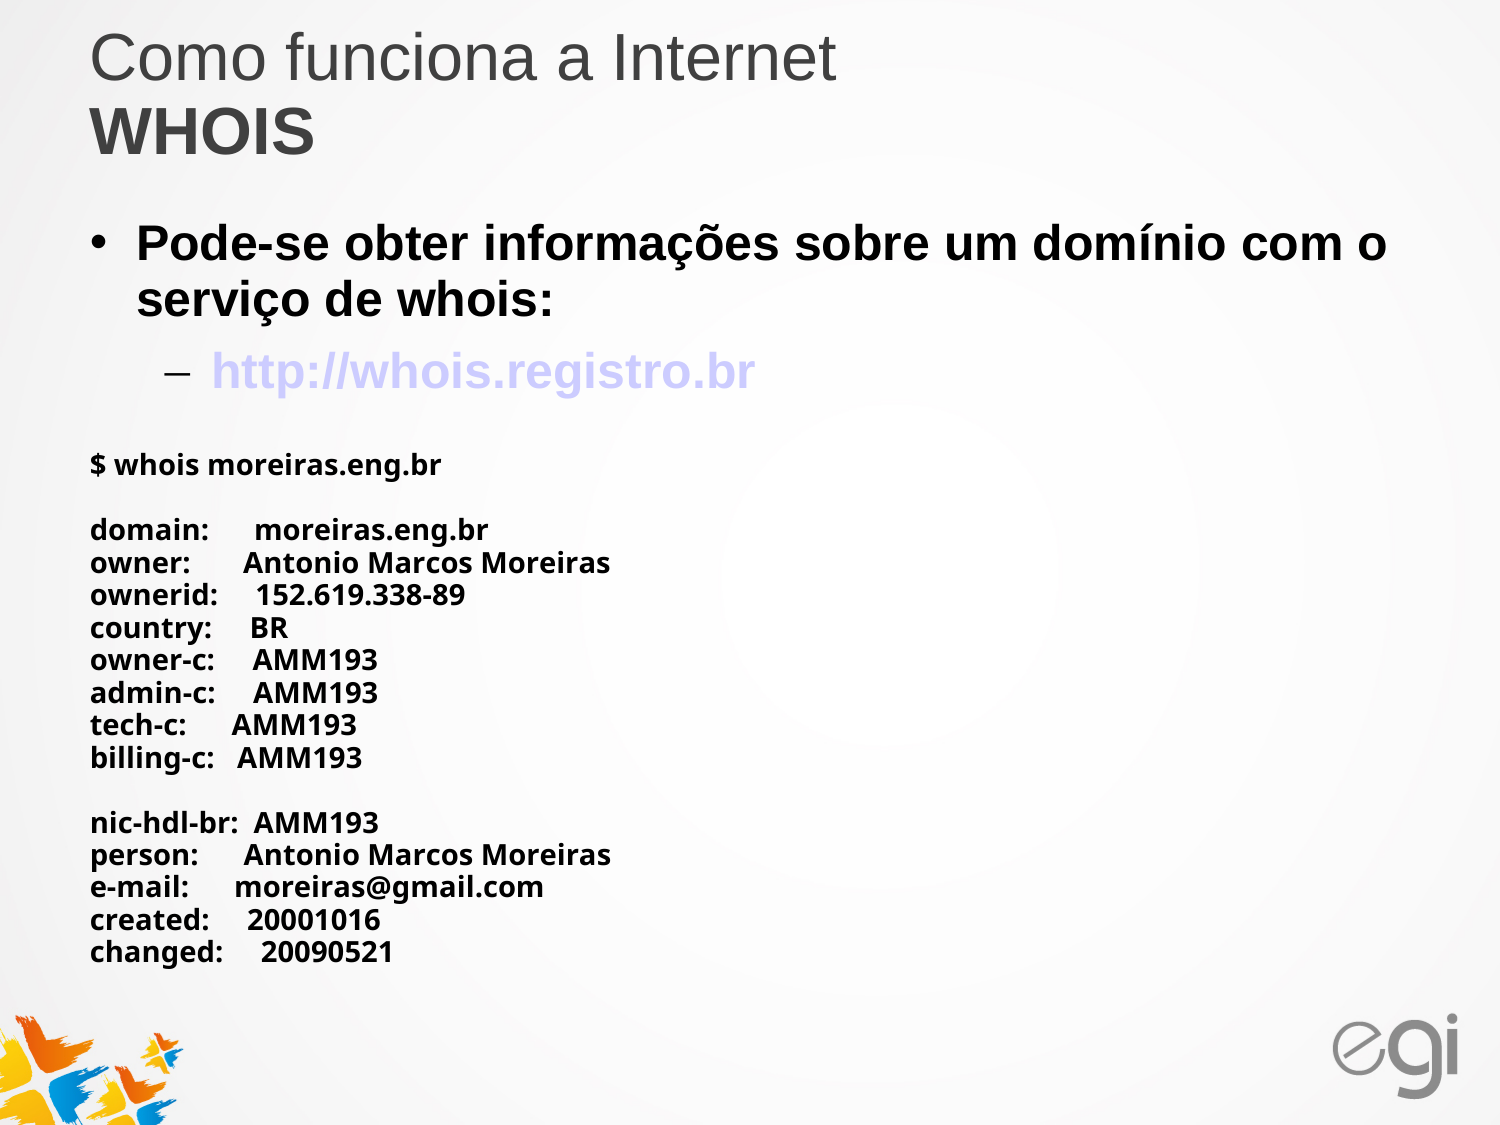

Como funciona a Internet
WHOIS
Pode-se obter informações sobre um domínio com o serviço de whois:
http://whois.registro.br
$ whois moreiras.eng.br
domain: moreiras.eng.br
owner: Antonio Marcos Moreiras
ownerid: 152.619.338-89
country: BR
owner-c: AMM193
admin-c: AMM193
tech-c: AMM193
billing-c: AMM193
nic-hdl-br: AMM193
person: Antonio Marcos Moreiras
e-mail: moreiras@gmail.com
created: 20001016
changed: 20090521